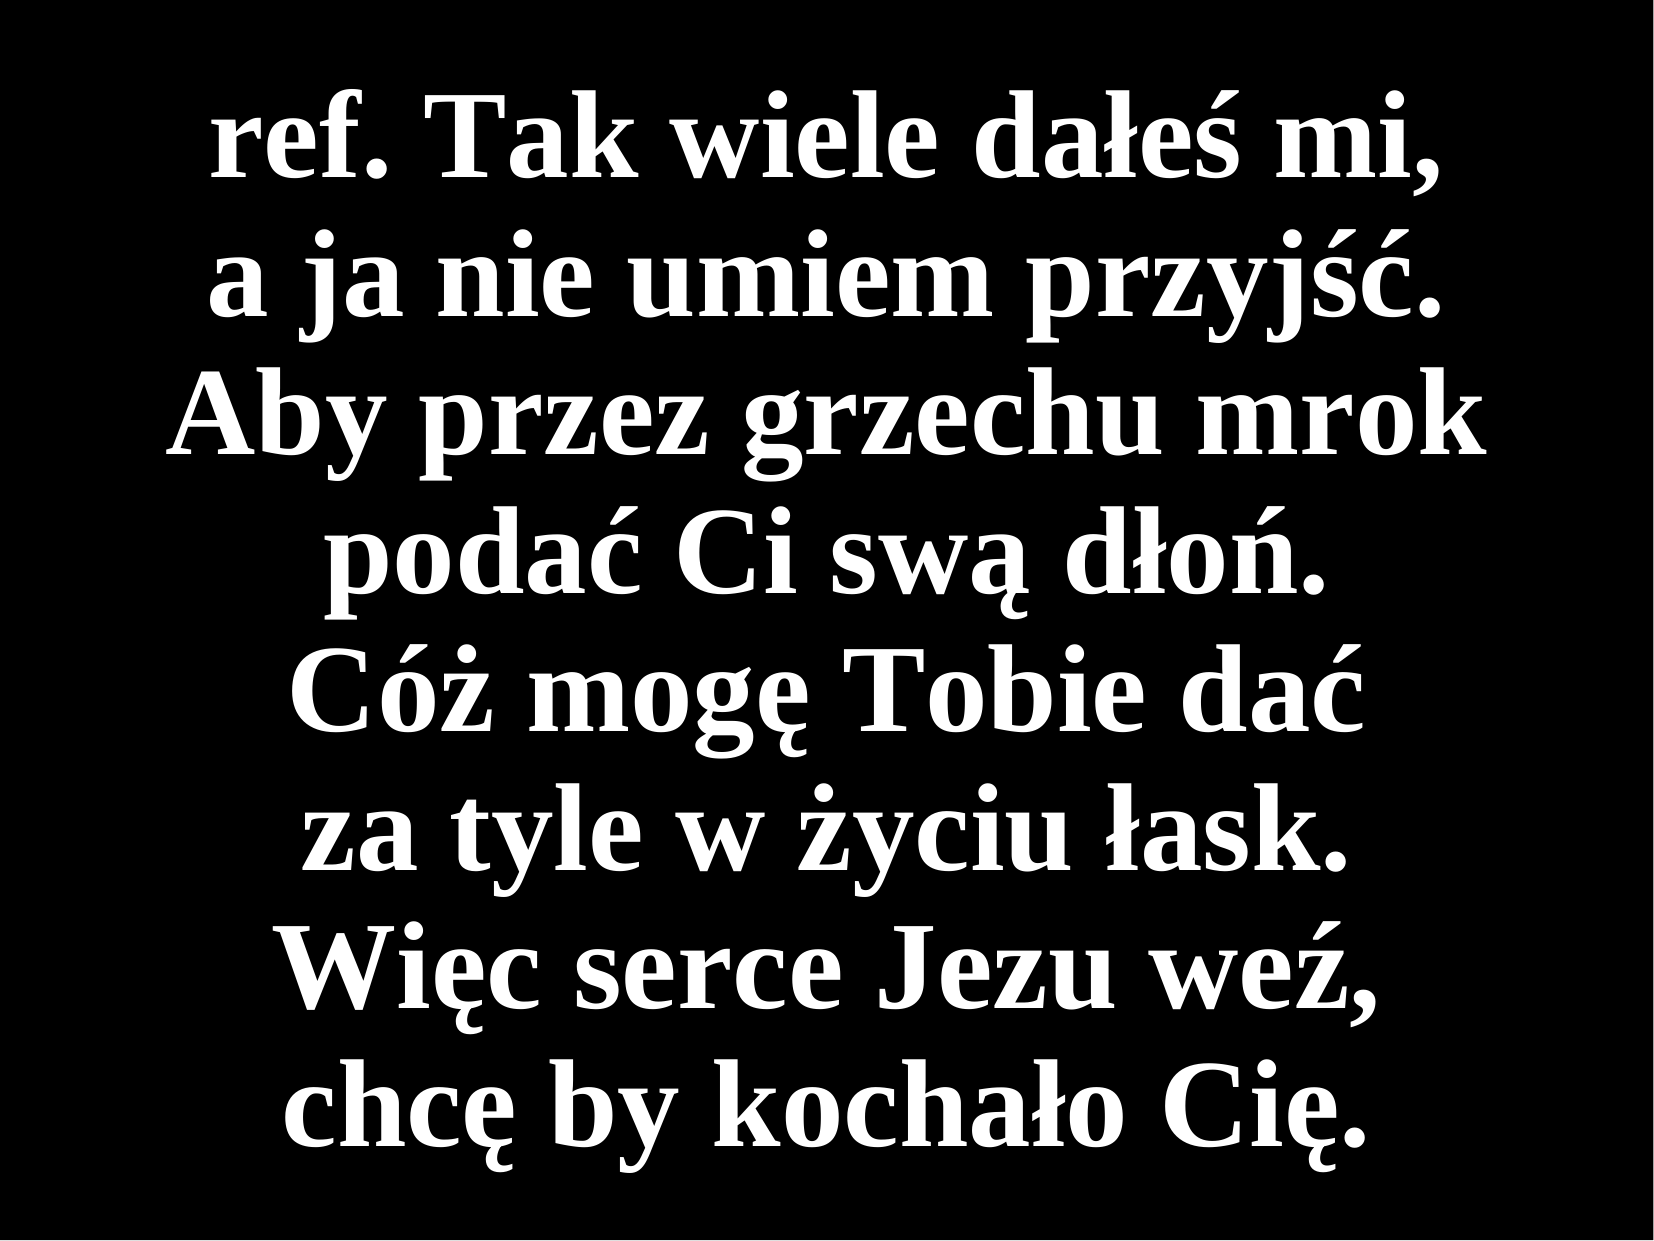

# ref. Tak wiele dałeś mi, a ja nie umiem przyjść. Aby przez grzechu mrok podać Ci swą dłoń. Cóż mogę Tobie dać za tyle w życiu łask. Więc serce Jezu weź, chcę by kochało Cię.